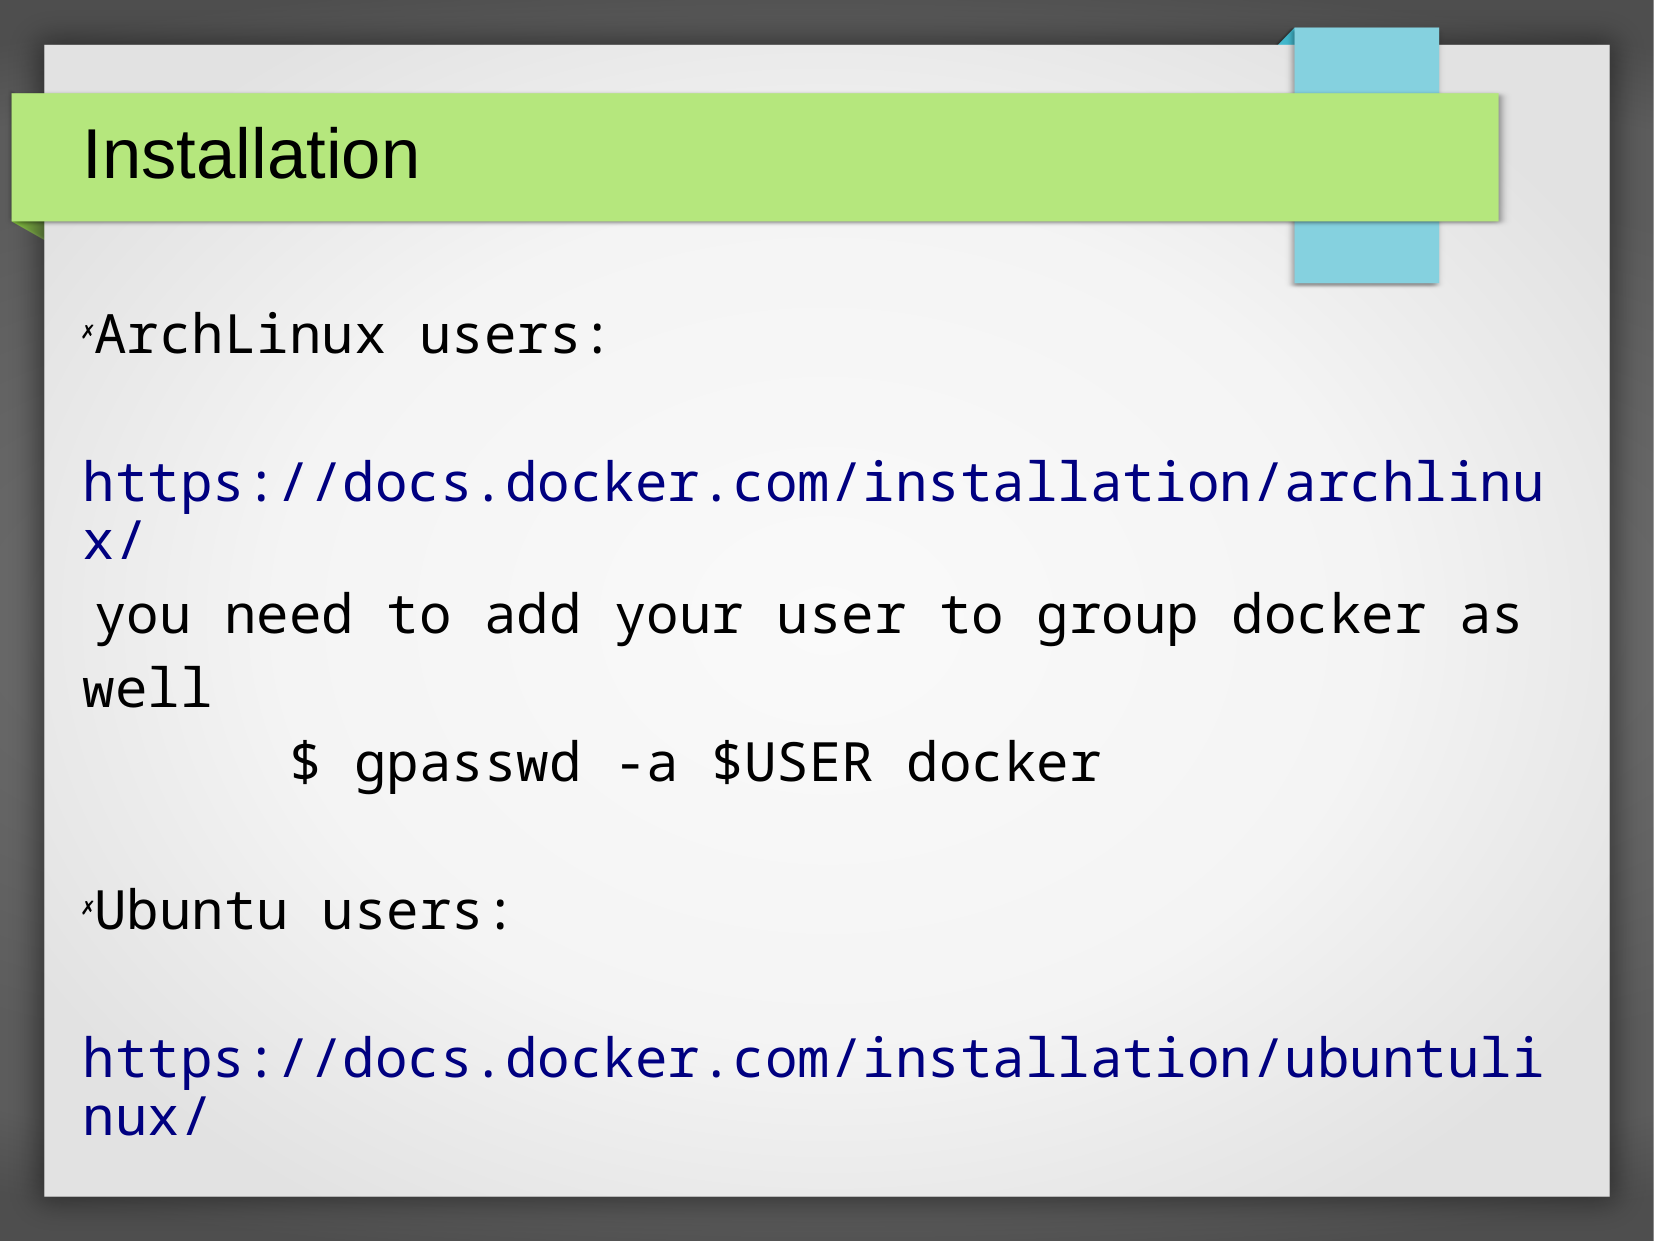

# Installation
ArchLinux users:
 https://docs.docker.com/installation/archlinux/
you need to add your user to group docker as well
 $ gpasswd -a $USER docker
Ubuntu users:
 https://docs.docker.com/installation/ubuntulinux/
MacOSX users:
 https://docs.docker.com/installation/mac/
Windows users:
 https://docs.docker.com/installation/windows/